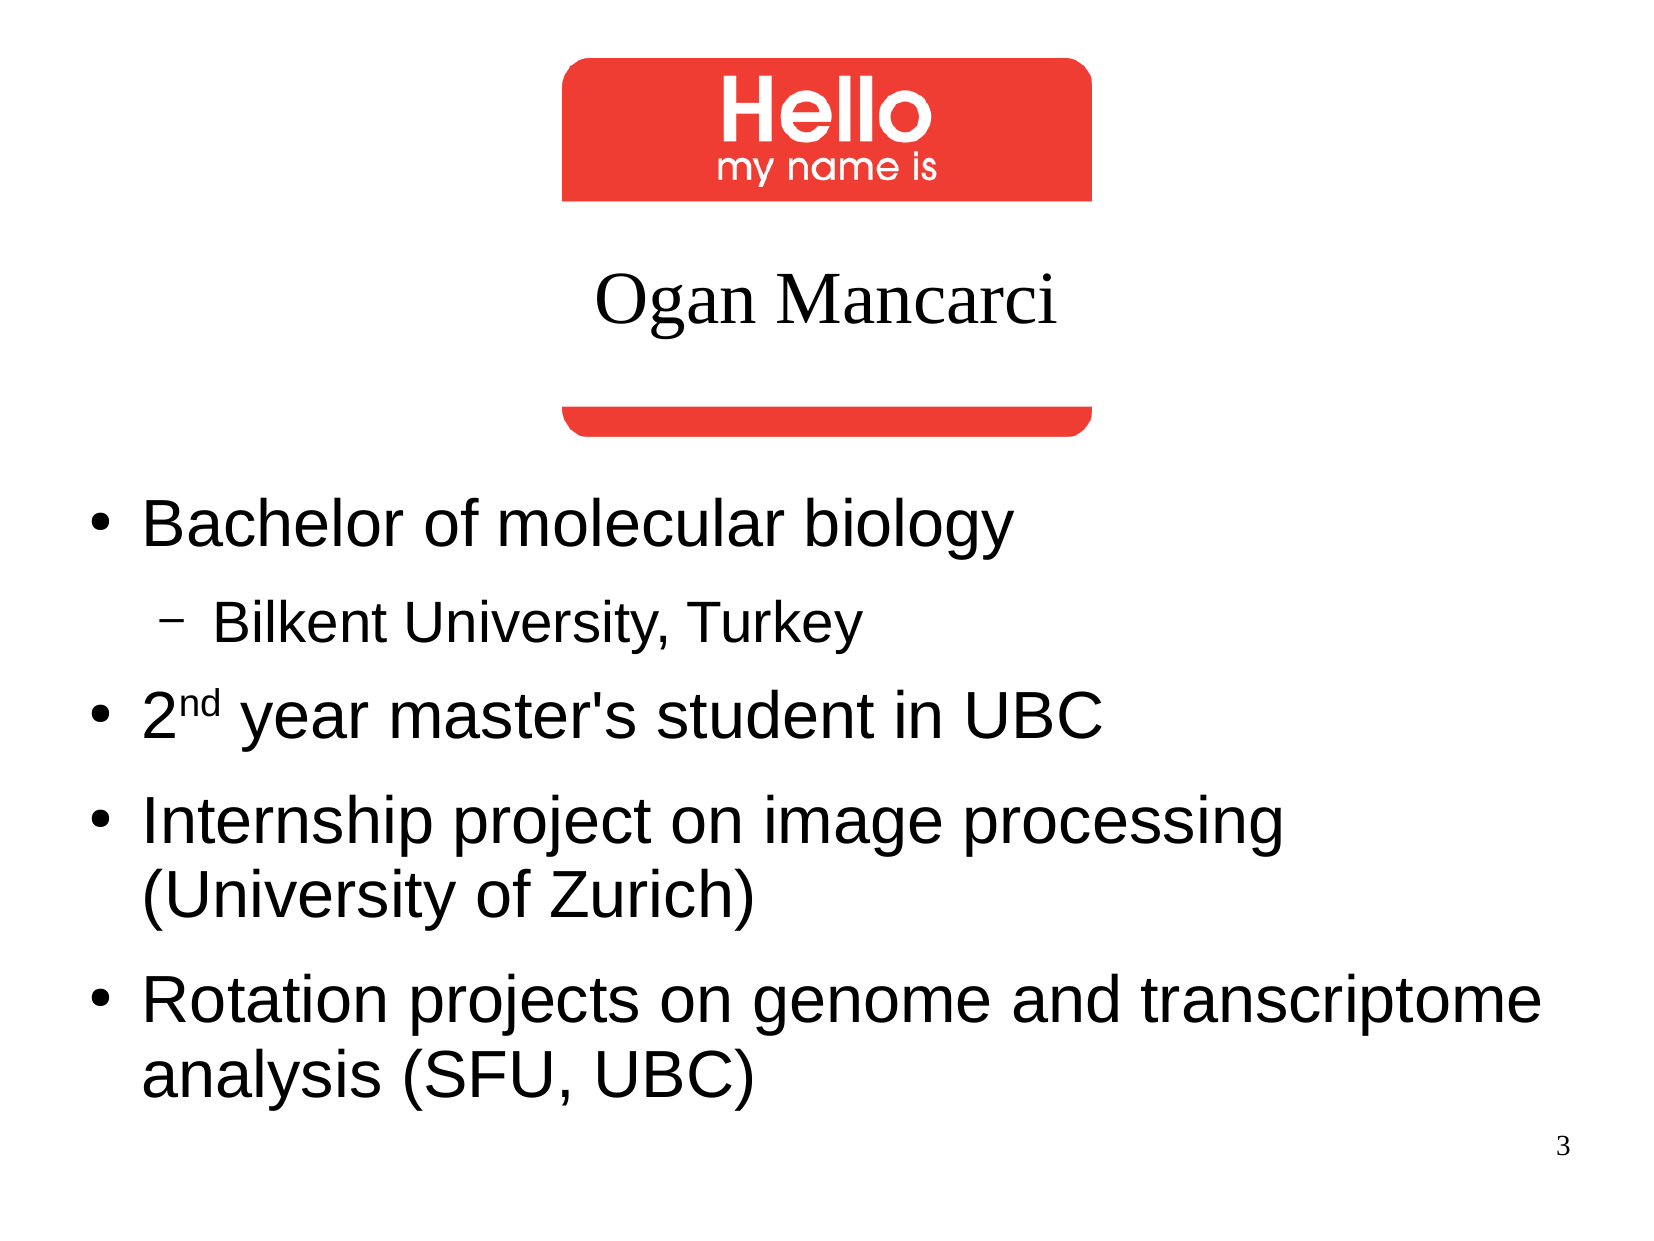

Ogan Mancarci
# Bachelor of molecular biology
Bilkent University, Turkey
2nd year master's student in UBC
Internship project on image processing (University of Zurich)
Rotation projects on genome and transcriptome analysis (SFU, UBC)
3